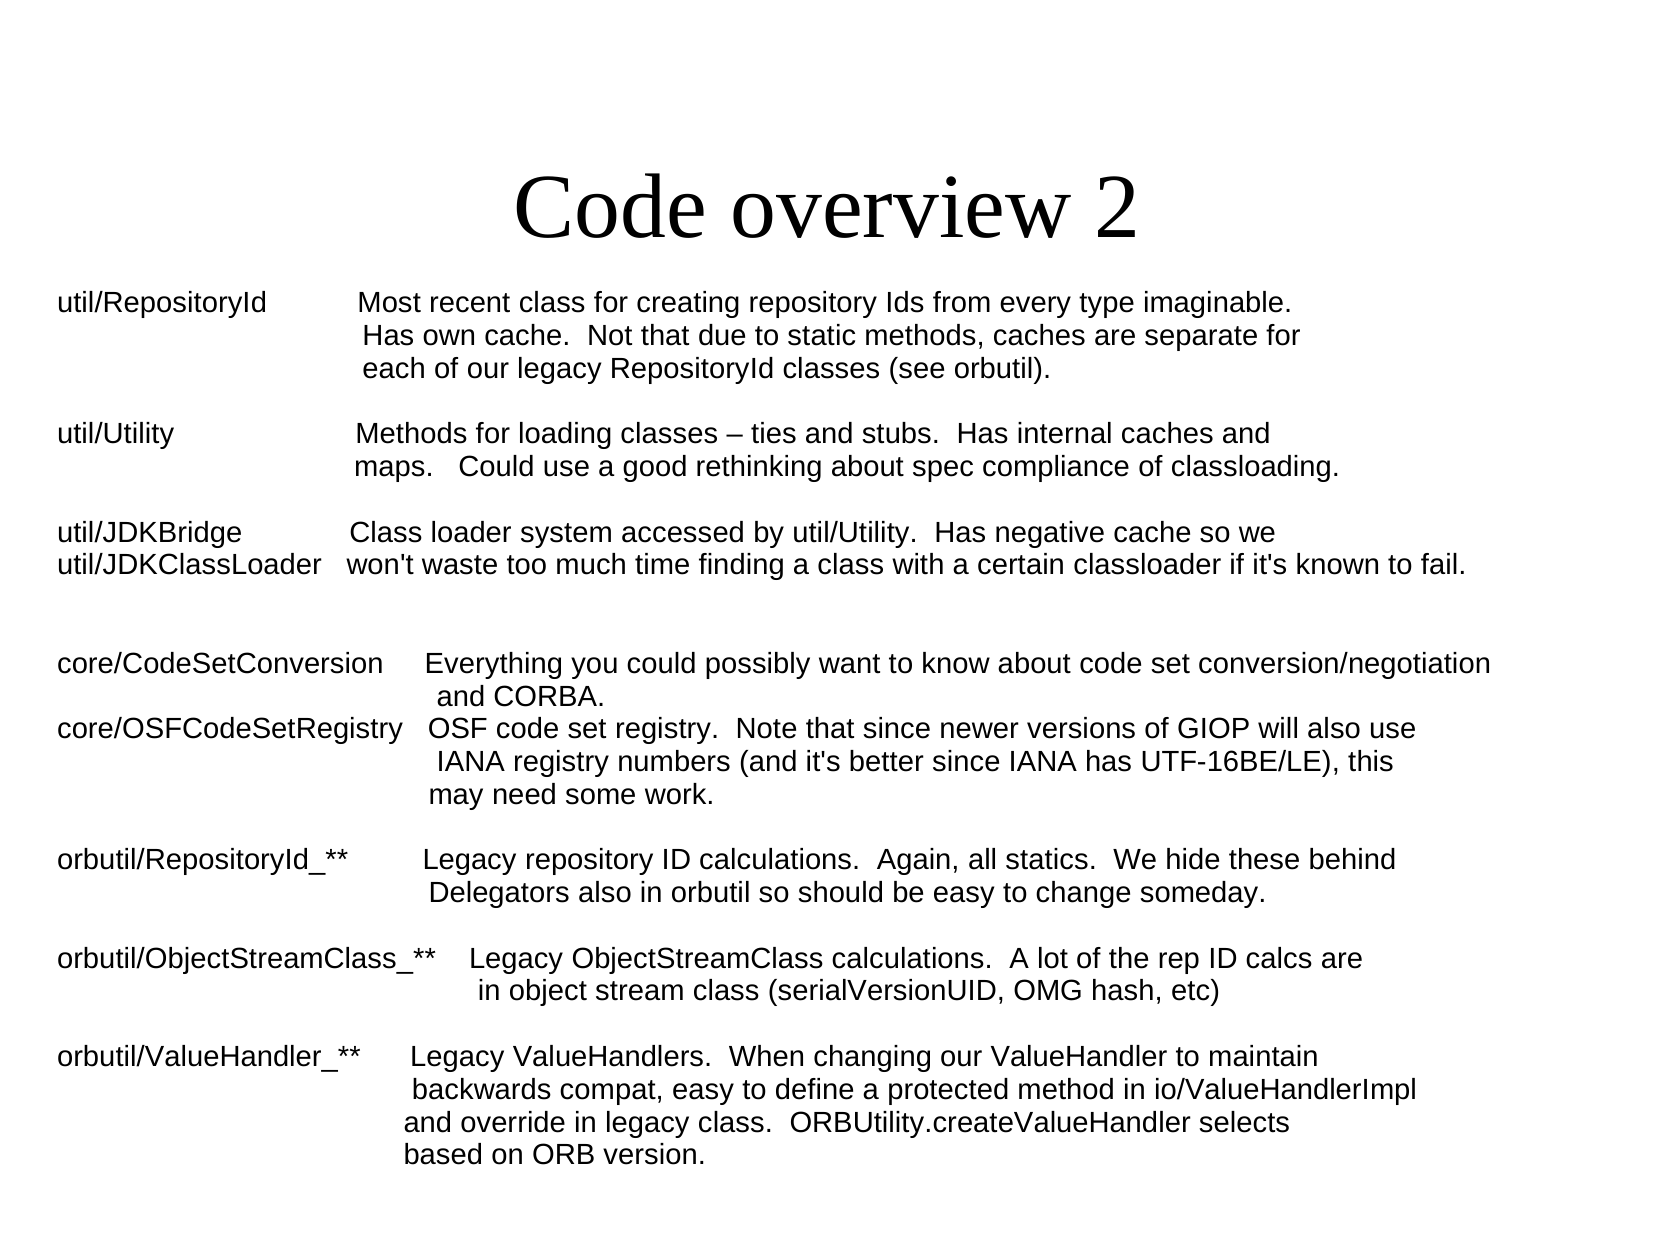

# Code overview 2
util/RepositoryId Most recent class for creating repository Ids from every type imaginable.
 Has own cache. Not that due to static methods, caches are separate for
 each of our legacy RepositoryId classes (see orbutil).
util/Utility Methods for loading classes – ties and stubs. Has internal caches and
 maps. Could use a good rethinking about spec compliance of classloading.
util/JDKBridge Class loader system accessed by util/Utility. Has negative cache so we
util/JDKClassLoader won't waste too much time finding a class with a certain classloader if it's known to fail.
core/CodeSetConversion Everything you could possibly want to know about code set conversion/negotiation
 and CORBA.
core/OSFCodeSetRegistry OSF code set registry. Note that since newer versions of GIOP will also use
 IANA registry numbers (and it's better since IANA has UTF-16BE/LE), this
 may need some work.
orbutil/RepositoryId_** Legacy repository ID calculations. Again, all statics. We hide these behind
 Delegators also in orbutil so should be easy to change someday.
orbutil/ObjectStreamClass_** Legacy ObjectStreamClass calculations. A lot of the rep ID calcs are
 in object stream class (serialVersionUID, OMG hash, etc)
orbutil/ValueHandler_** Legacy ValueHandlers. When changing our ValueHandler to maintain
 backwards compat, easy to define a protected method in io/ValueHandlerImpl
 and override in legacy class. ORBUtility.createValueHandler selects
 based on ORB version.